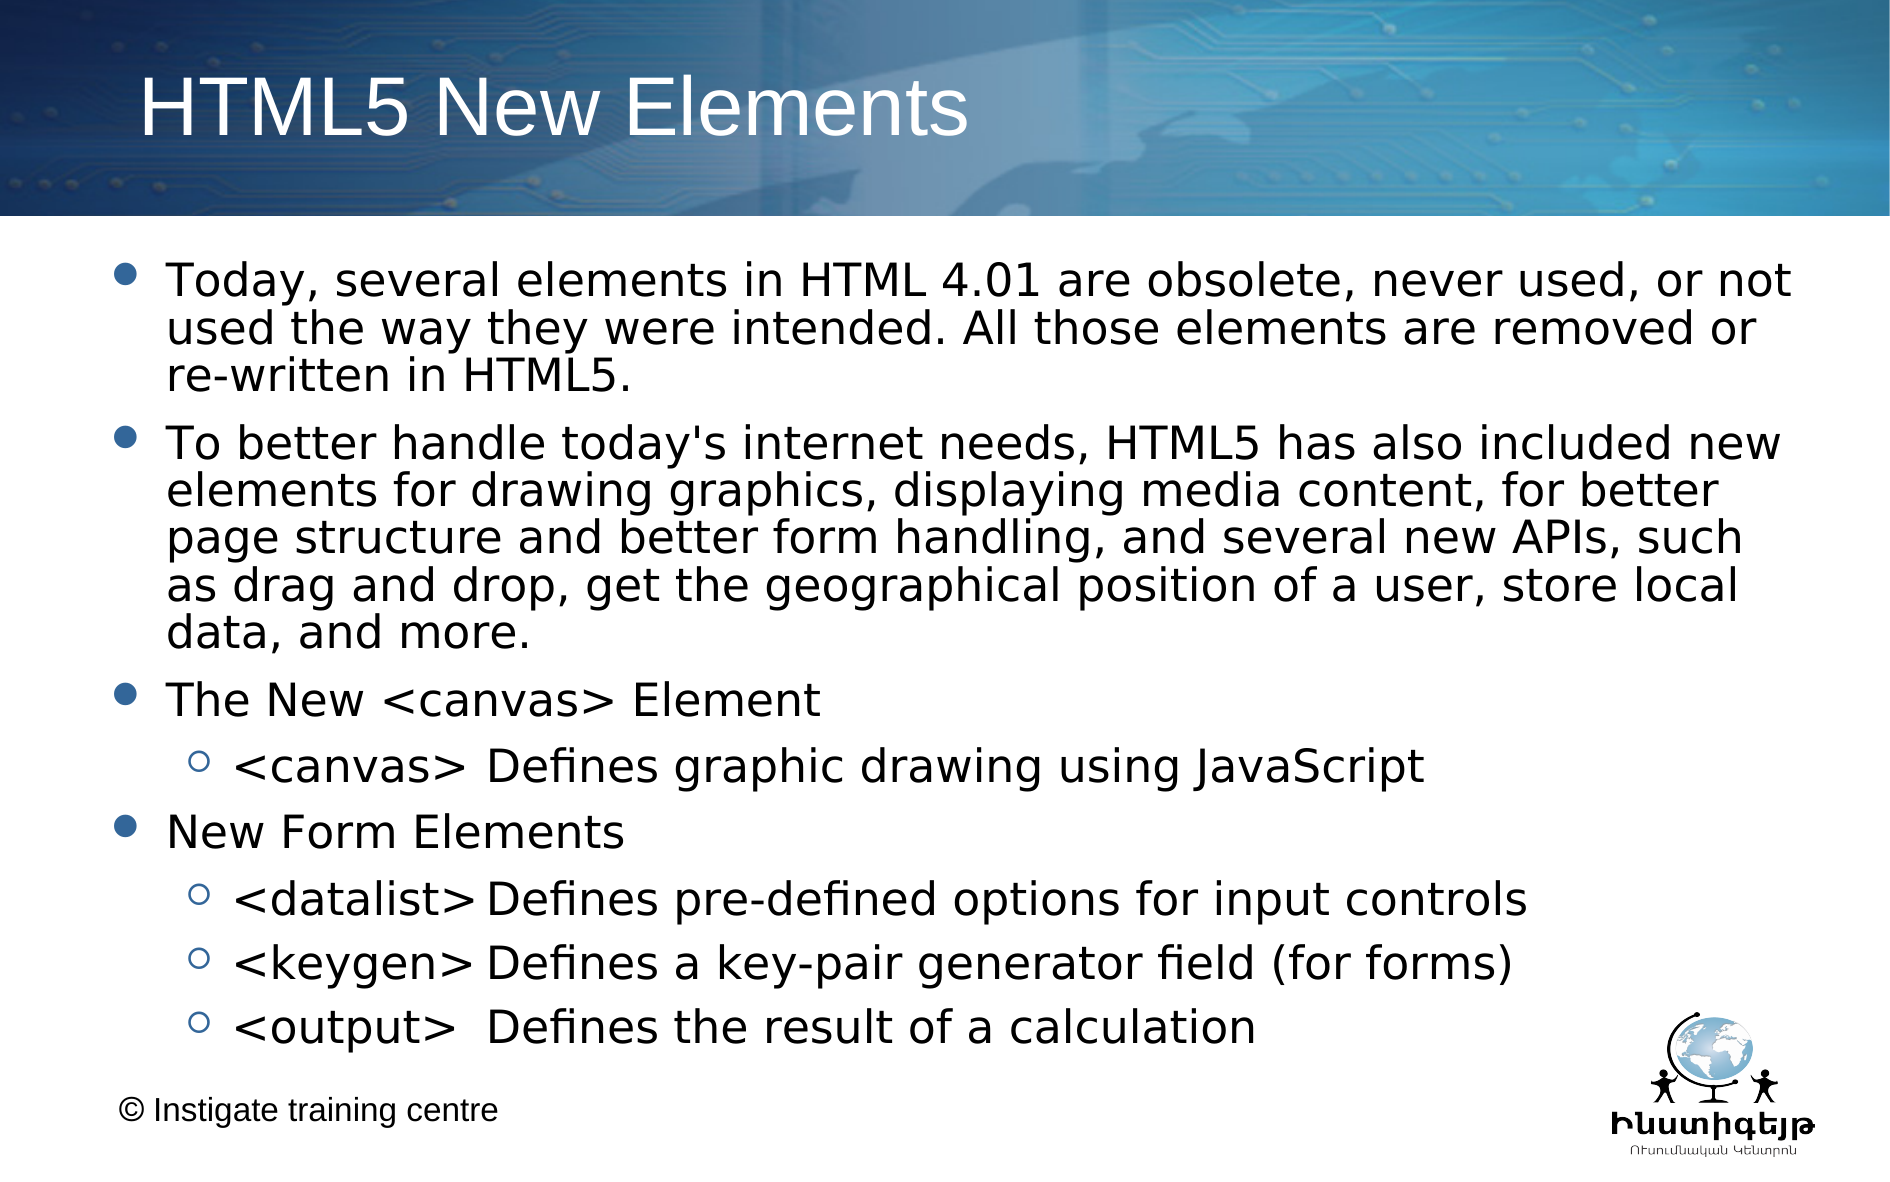

HTML5 New Elements
# Today, several elements in HTML 4.01 are obsolete, never used, or not used the way they were intended. All those elements are removed or re-written in HTML5.
To better handle today's internet needs, HTML5 has also included new elements for drawing graphics, displaying media content, for better page structure and better form handling, and several new APIs, such as drag and drop, get the geographical position of a user, store local data, and more.
The New <canvas> Element
<canvas>	Defines graphic drawing using JavaScript
New Form Elements
<datalist>	Defines pre-defined options for input controls
<keygen>	Defines a key-pair generator field (for forms)
<output>	Defines the result of a calculation